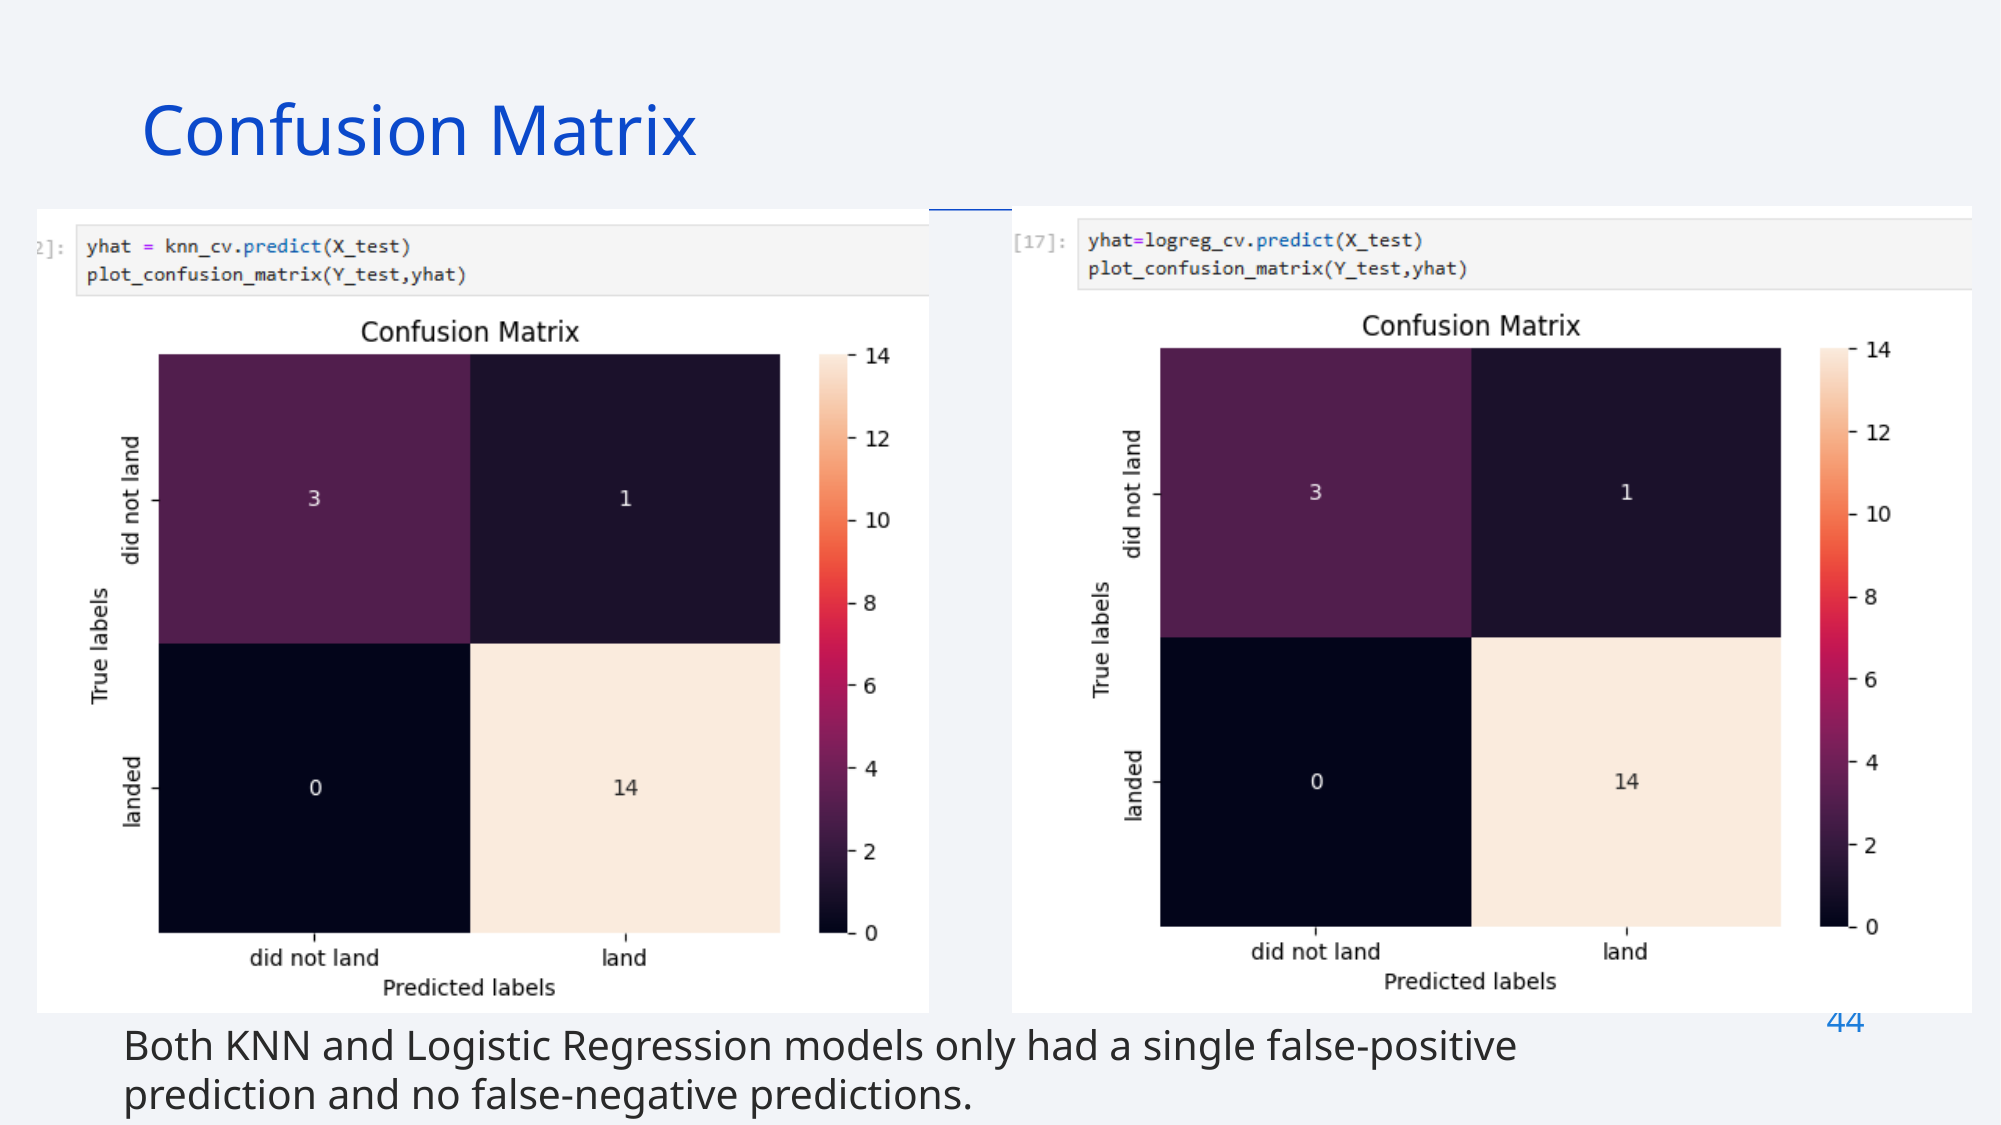

Confusion Matrix
44
# Both KNN and Logistic Regression models only had a single false-positive prediction and no false-negative predictions.